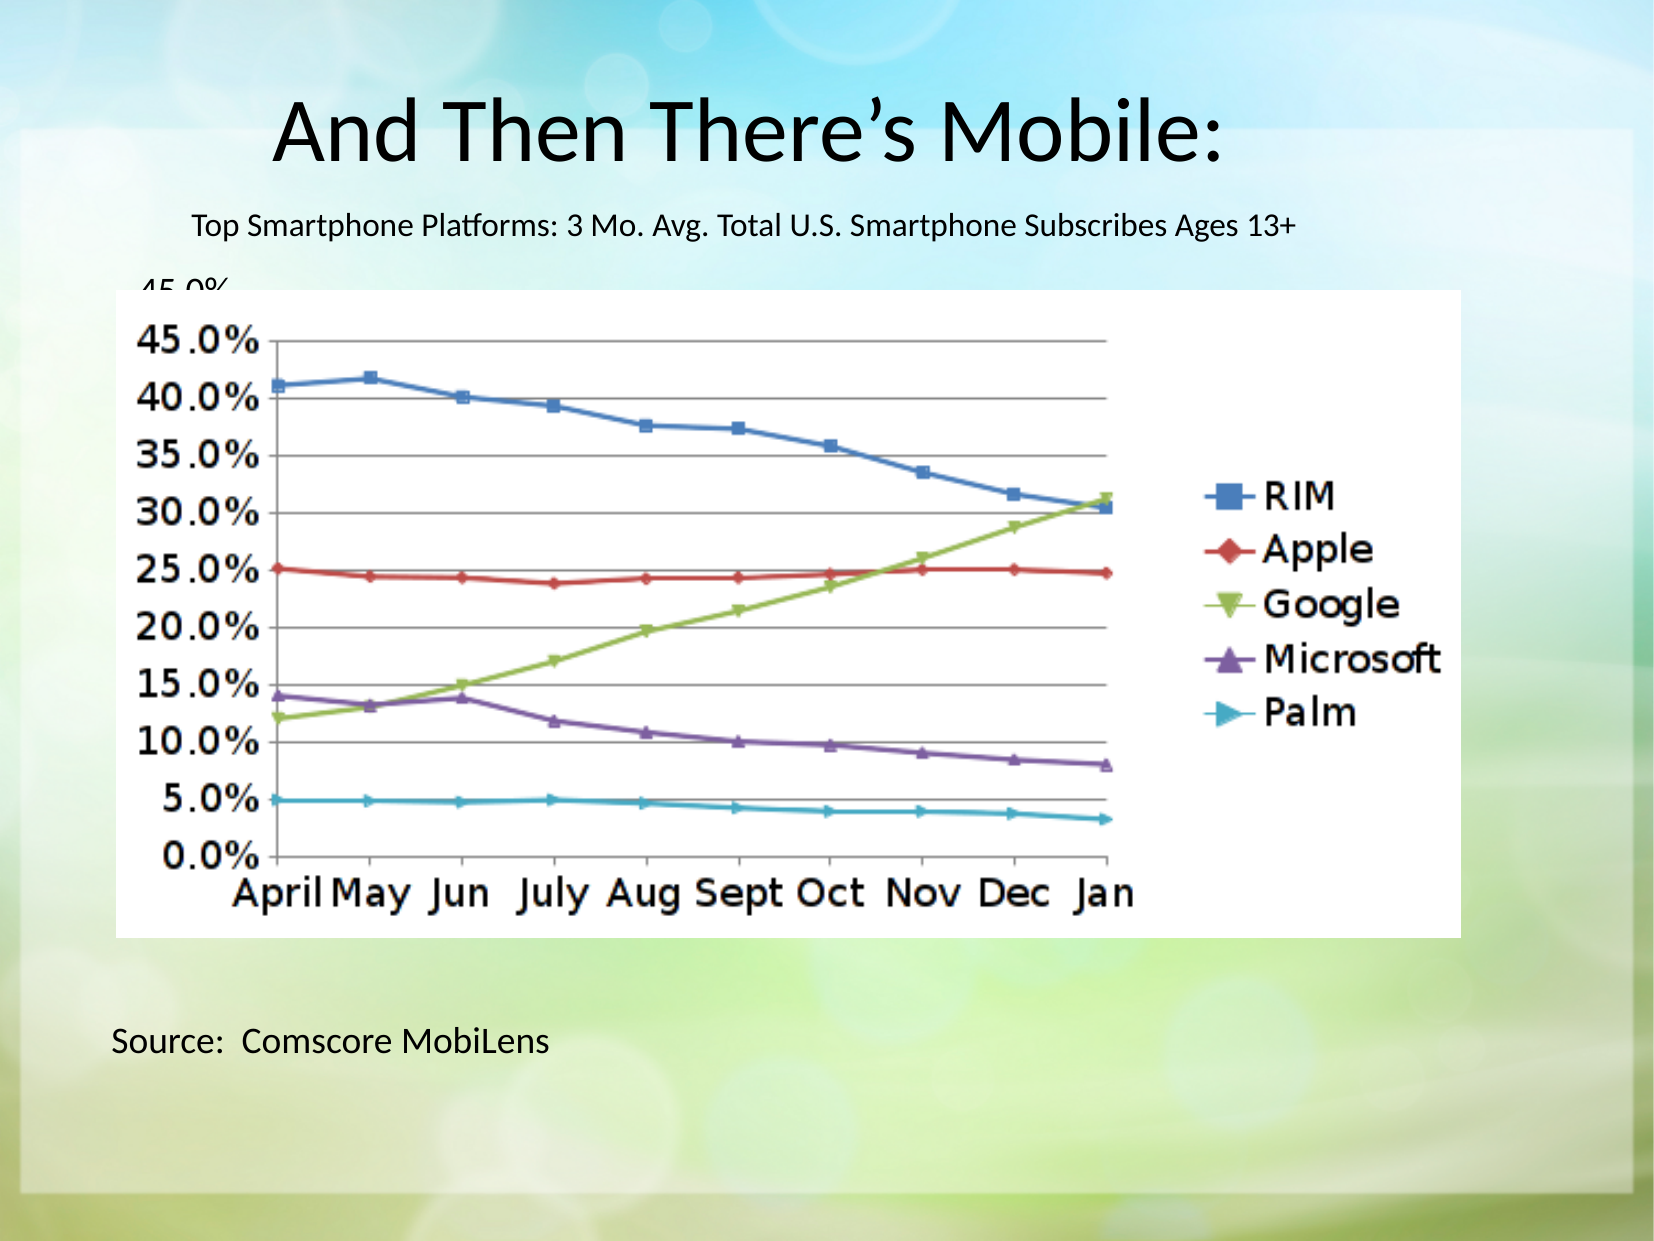

# And Then There’s Mobile:
Top Smartphone Platforms: 3 Mo. Avg. Total U.S. Smartphone Subscribes Ages 13+
### Chart
| Category | Google | Microsoft | Palm | | |
|---|---|---|---|---|---|
| April | 0.411 | 0.251 | 0.12 | 0.14 | 0.0490000000000001 |
| May | 0.417 | 0.244 | 0.13 | 0.132 | 0.048 |
| Jun | 0.401 | 0.243 | 0.149 | 0.138 | 0.047 |
| July | 0.393000000000001 | 0.238 | 0.17 | 0.118 | 0.0490000000000001 |
| Aug | 0.376000000000001 | 0.242 | 0.196 | 0.108 | 0.046 |
| Sept | 0.373000000000001 | 0.243 | 0.214 | 0.1 | 0.042 |
| Oct | 0.358 | 0.246 | 0.235 | 0.097 | 0.039 |
| Nov | 0.335000000000001 | 0.25 | 0.26 | 0.09 | 0.039 |
| Dec | 0.316000000000001 | 0.25 | 0.287 | 0.084 | 0.037 |
| Jan | 0.304 | 0.247 | 0.312000000000001 | 0.08 | 0.032 |
Source: Comscore MobiLens